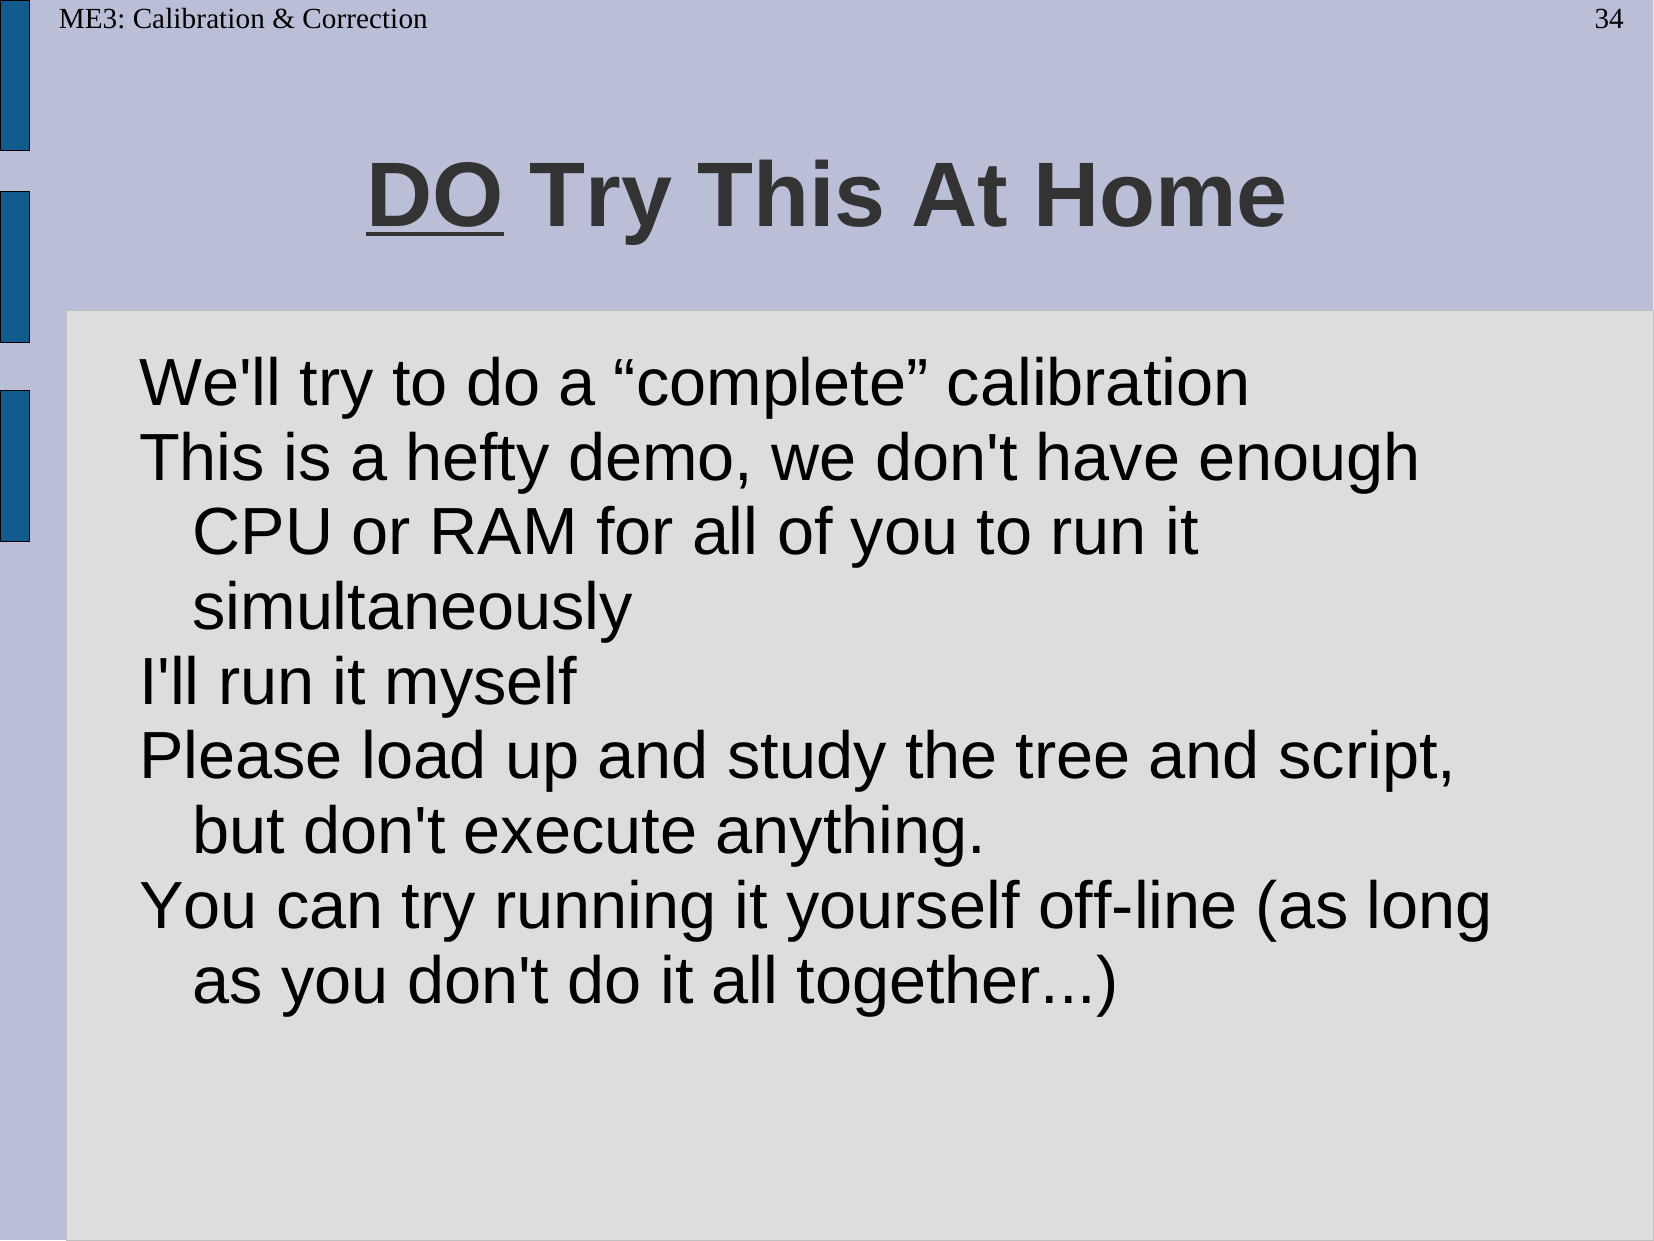

ME3: Calibration & Correction
34
# DO Try This At Home
We'll try to do a “complete” calibration
This is a hefty demo, we don't have enough CPU or RAM for all of you to run it simultaneously
I'll run it myself
Please load up and study the tree and script, but don't execute anything.
You can try running it yourself off-line (as long as you don't do it all together...)